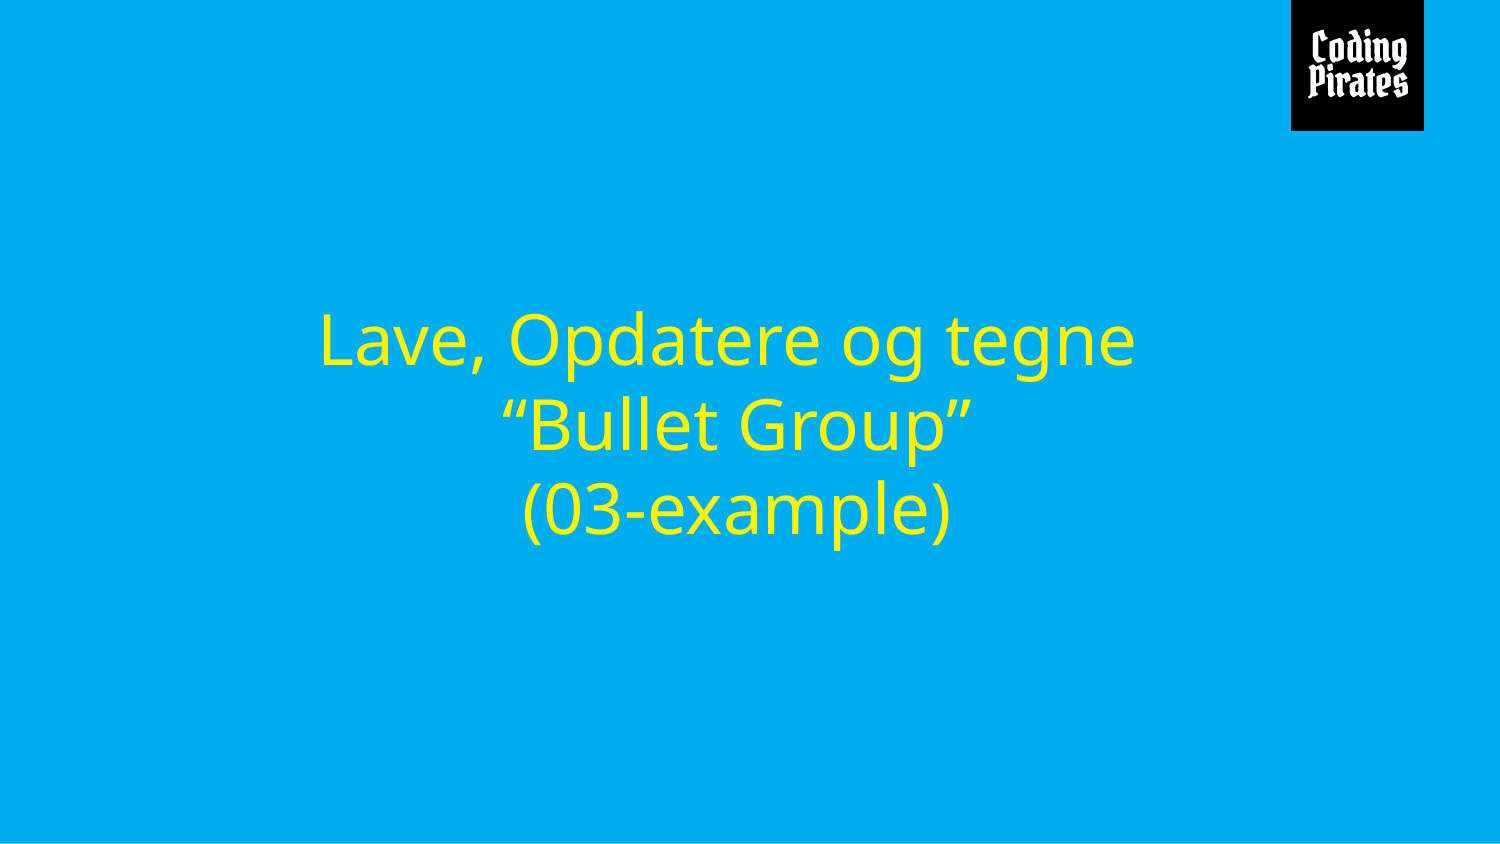

# Lave, Opdatere og tegne “Bullet Group” (03-example)